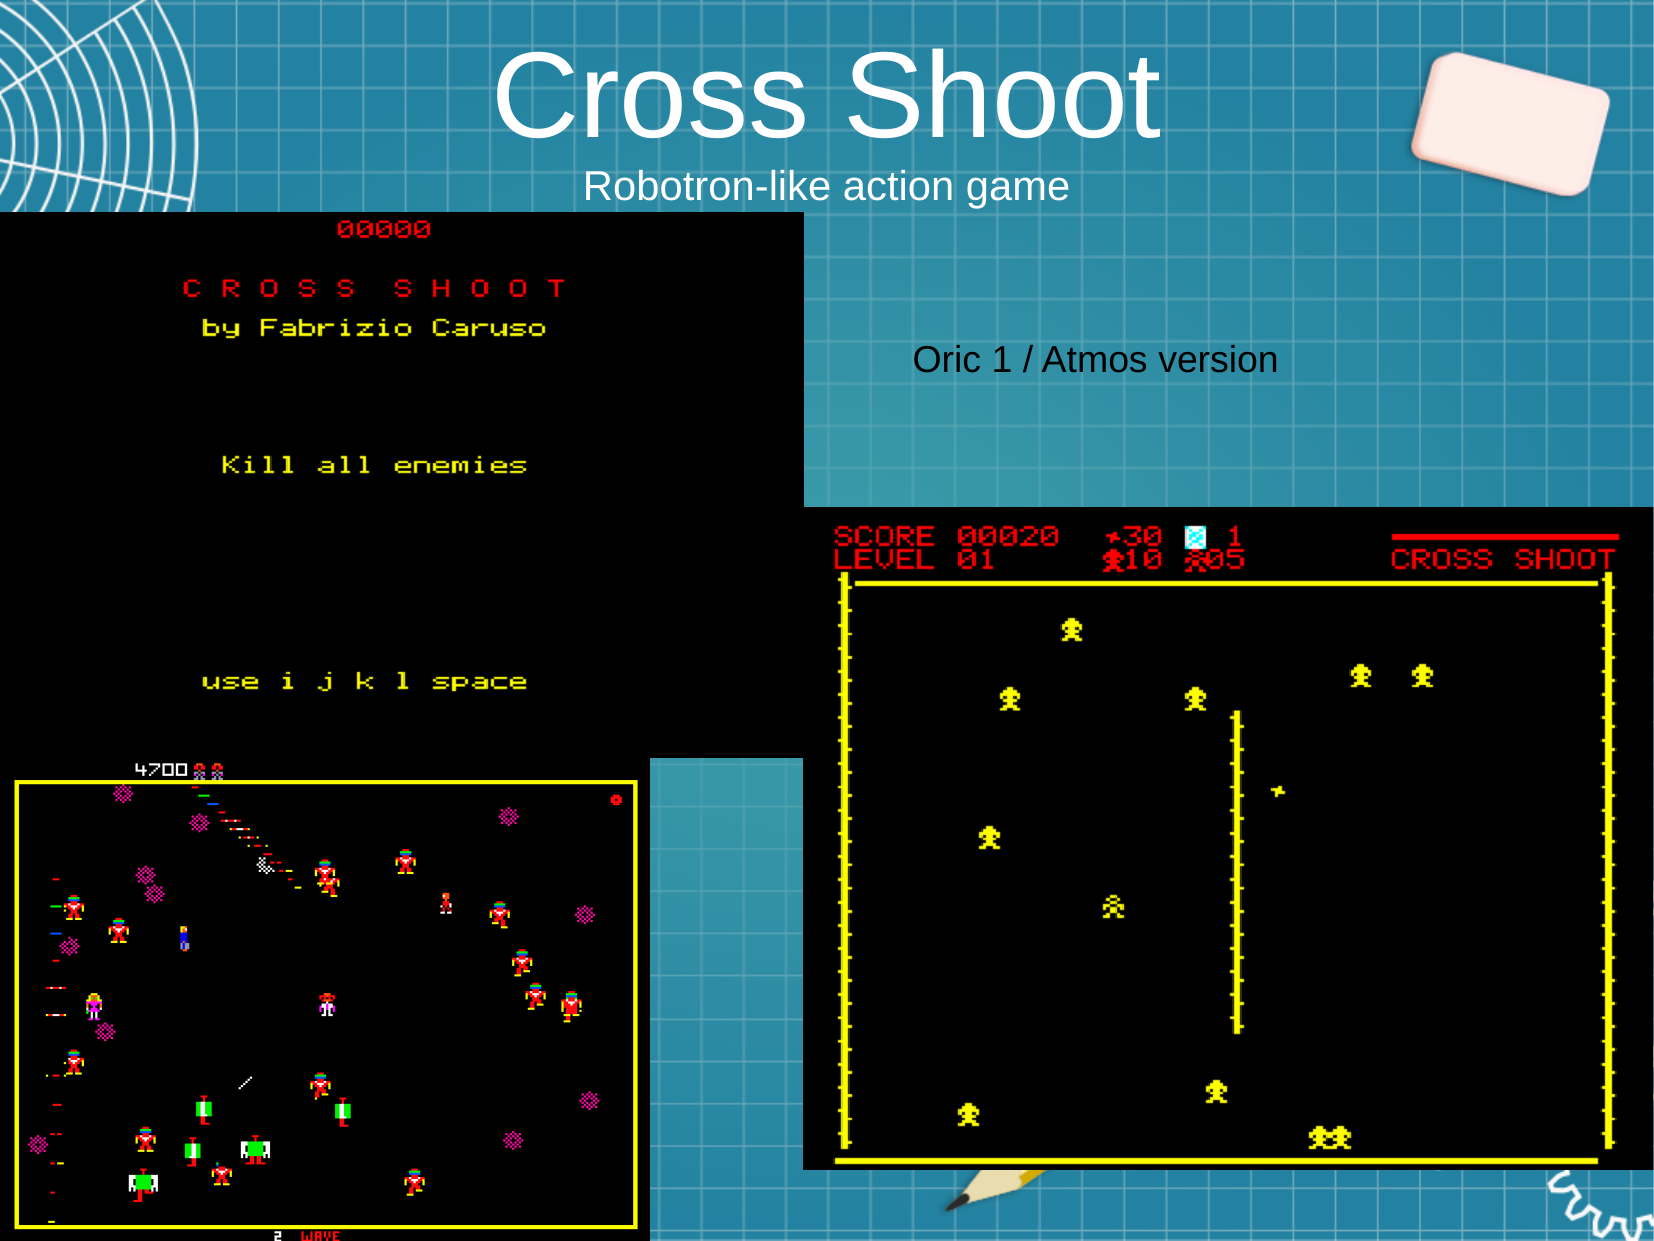

# Cross Shoot Robotron-like action game
Oric 1 / Atmos version